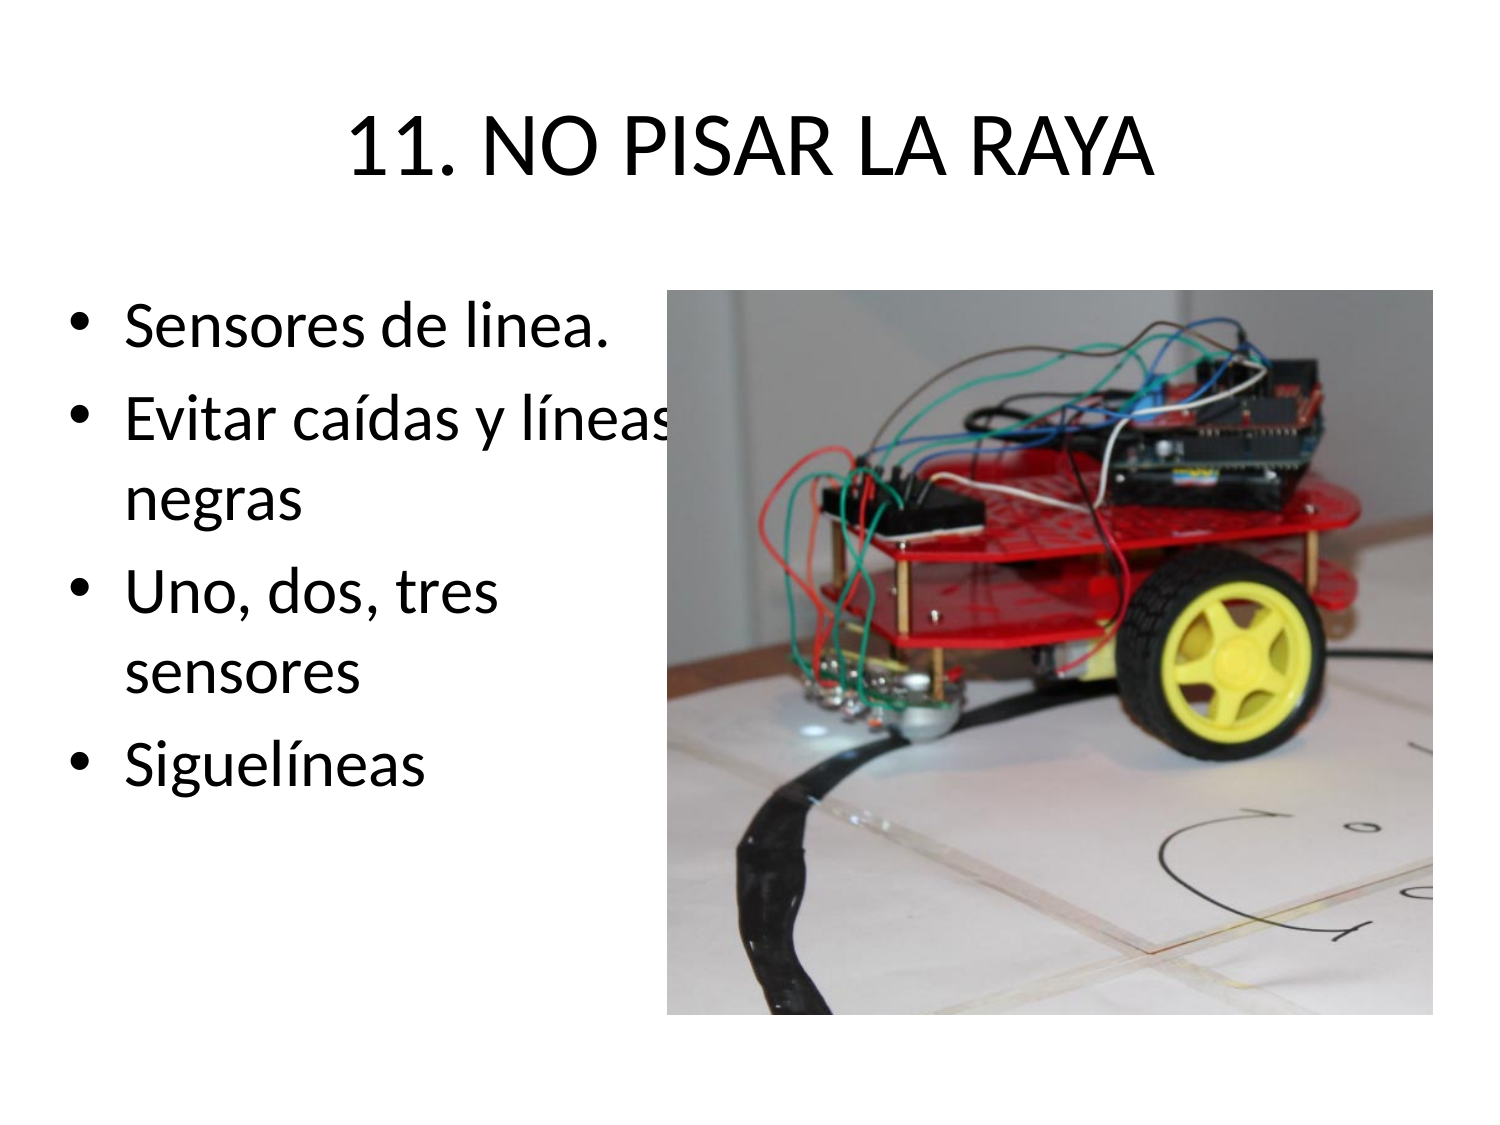

# 11. NO PISAR LA RAYA
Sensores de linea.
Evitar caídas y líneas negras
Uno, dos, tres sensores
Siguelíneas